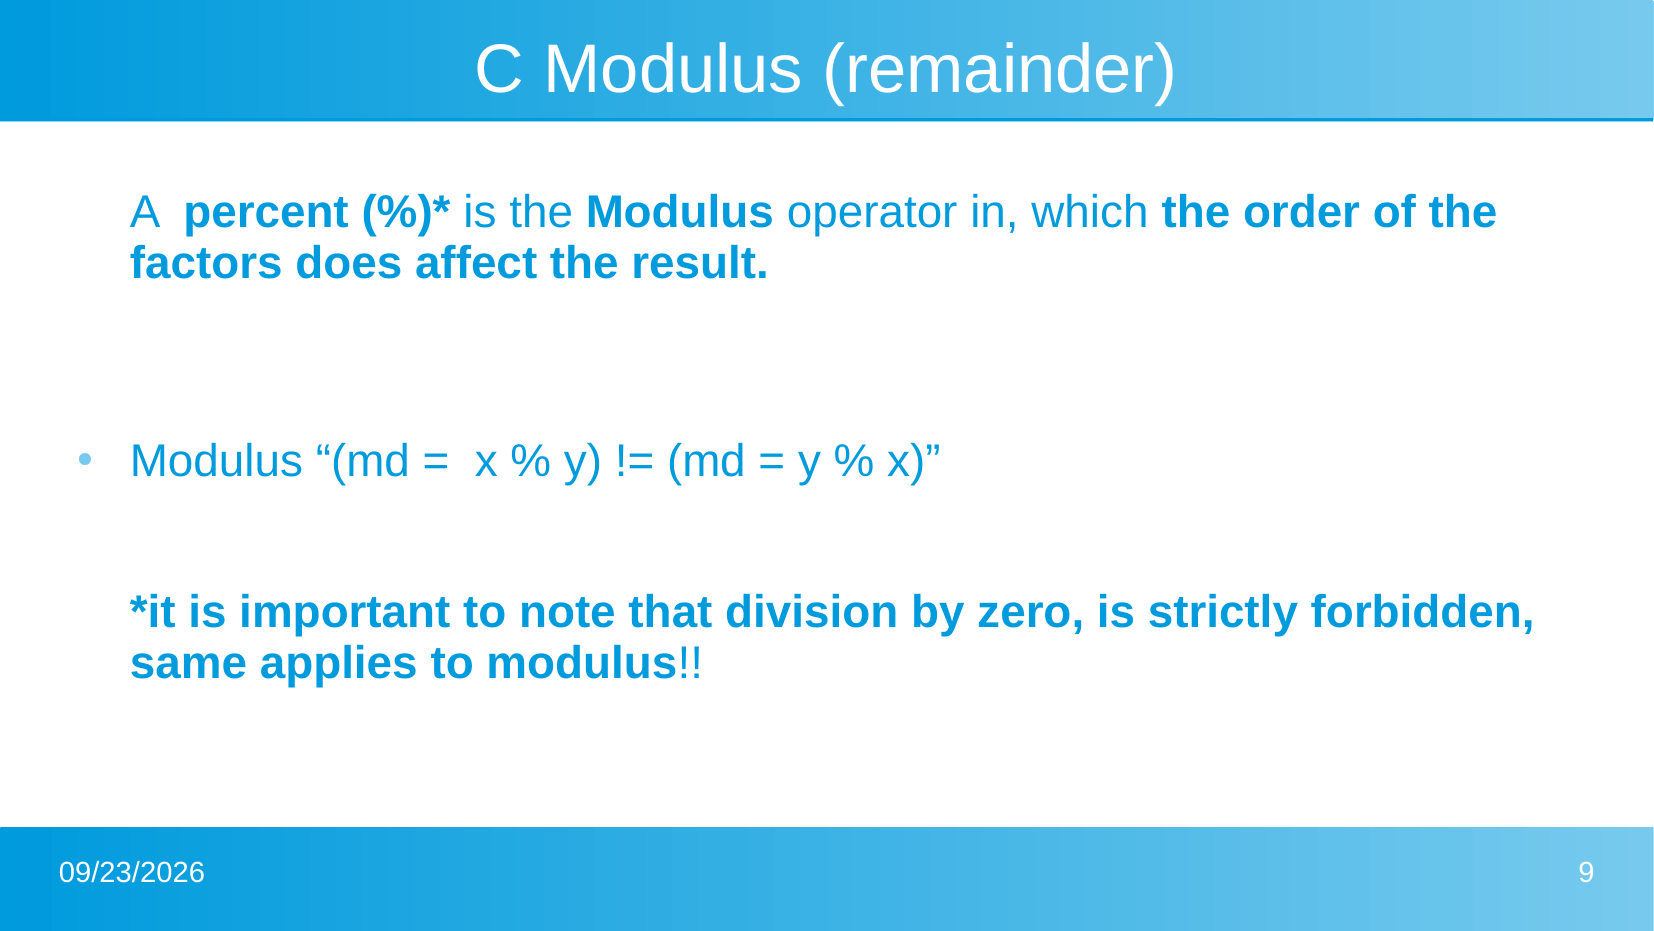

# C Modulus (remainder)
A percent (%)* is the Modulus operator in, which the order of the factors does affect the result.
Modulus “(md = x % y) != (md = y % x)”
*it is important to note that division by zero, is strictly forbidden, same applies to modulus!!
9